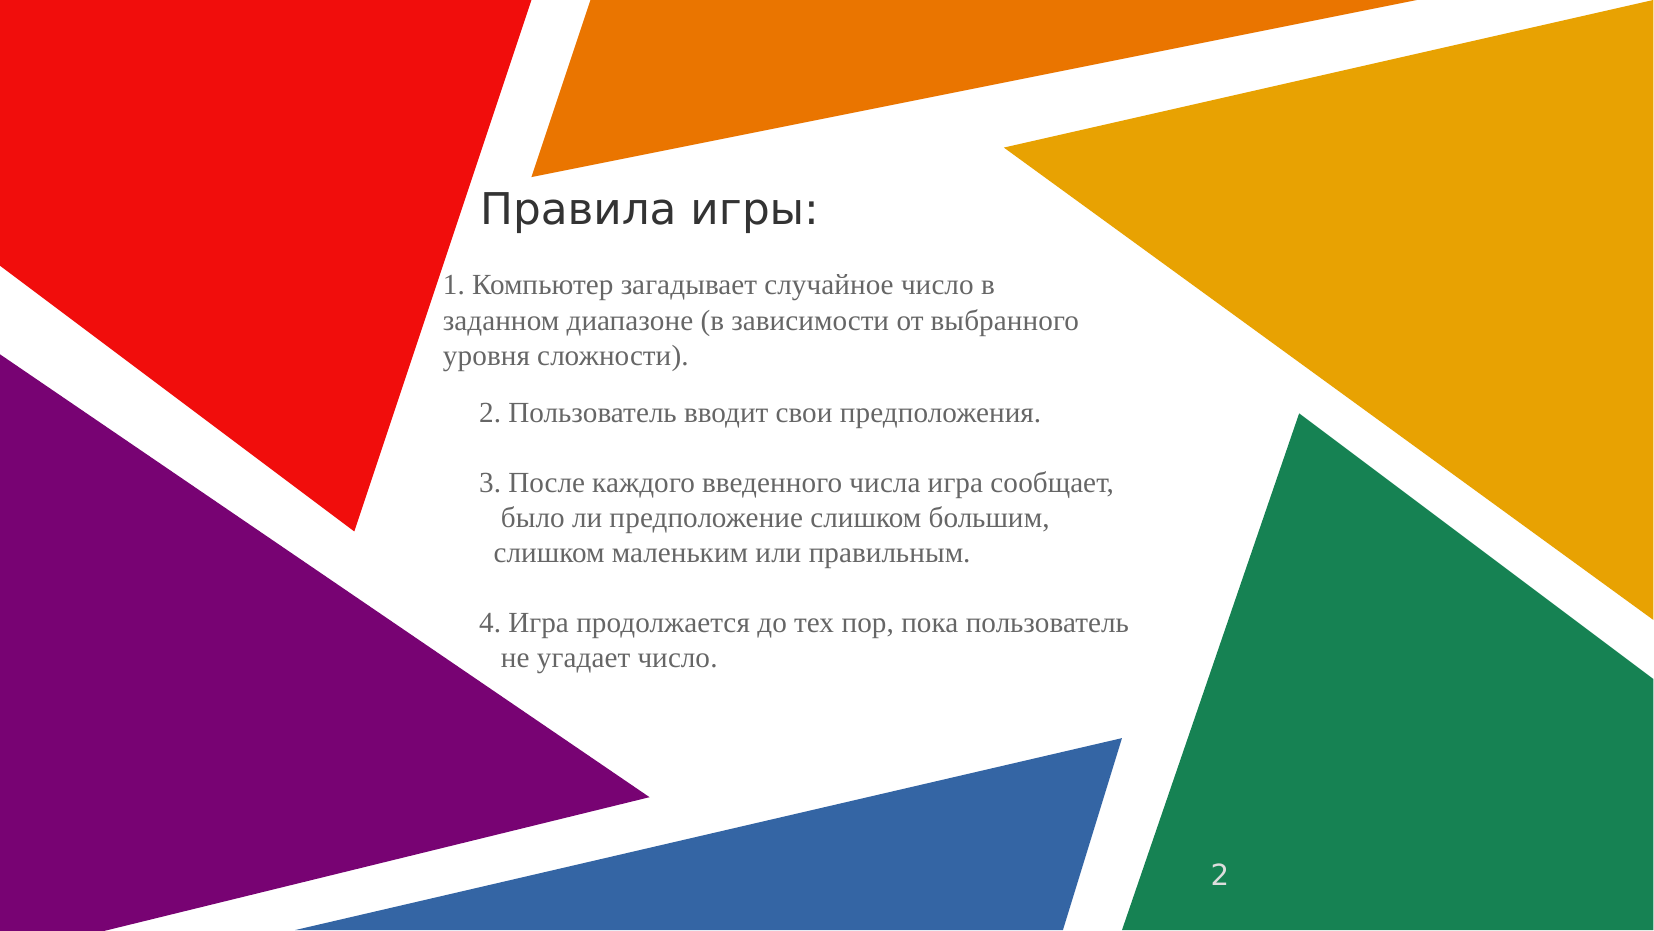

# Правила игры:
1. Компьютер загадывает случайное число в заданном диапазоне (в зависимости от выбранного уровня сложности).
 2. Пользователь вводит свои предположения.
 3. После каждого введенного числа игра сообщает, было ли предположение слишком большим, слишком маленьким или правильным.
 4. Игра продолжается до тех пор, пока пользователь не угадает число.